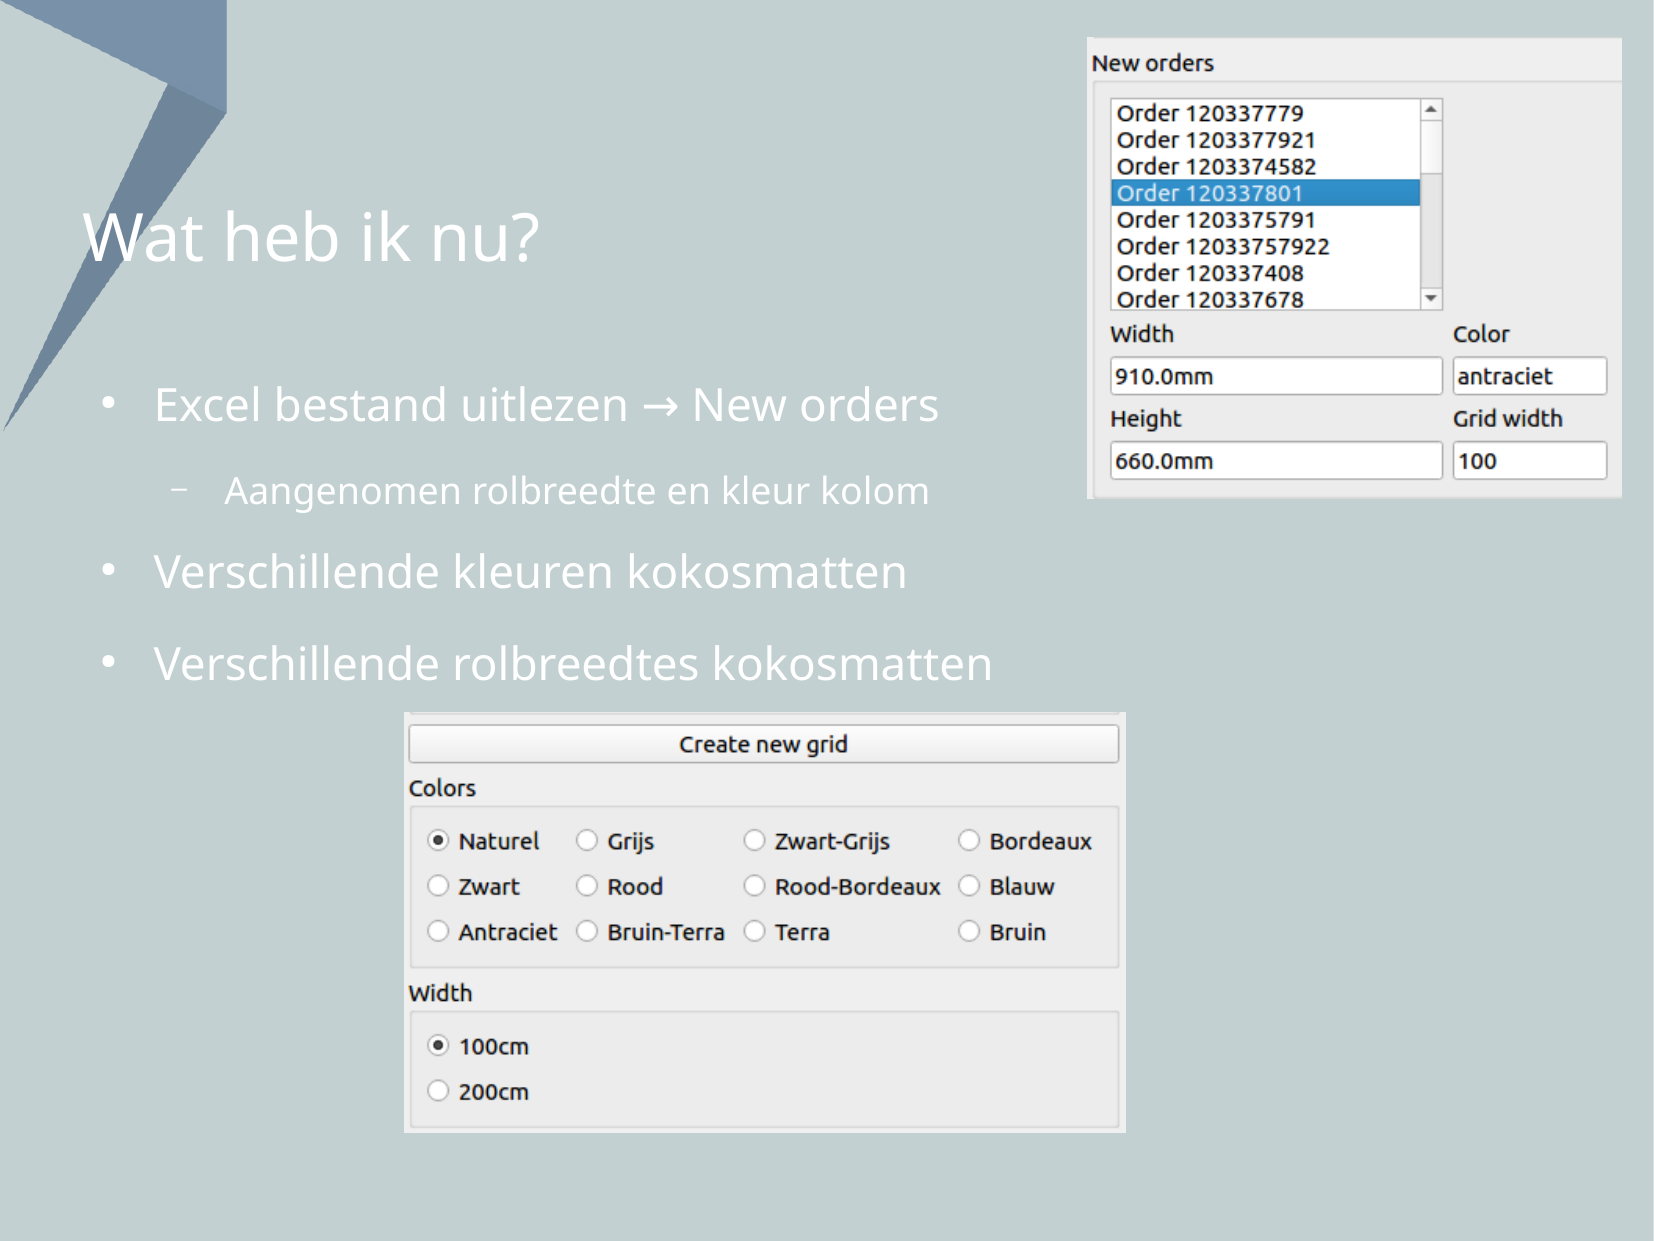

# Wat heb ik nu?
Excel bestand uitlezen → New orders
Aangenomen rolbreedte en kleur kolom
Verschillende kleuren kokosmatten
Verschillende rolbreedtes kokosmatten